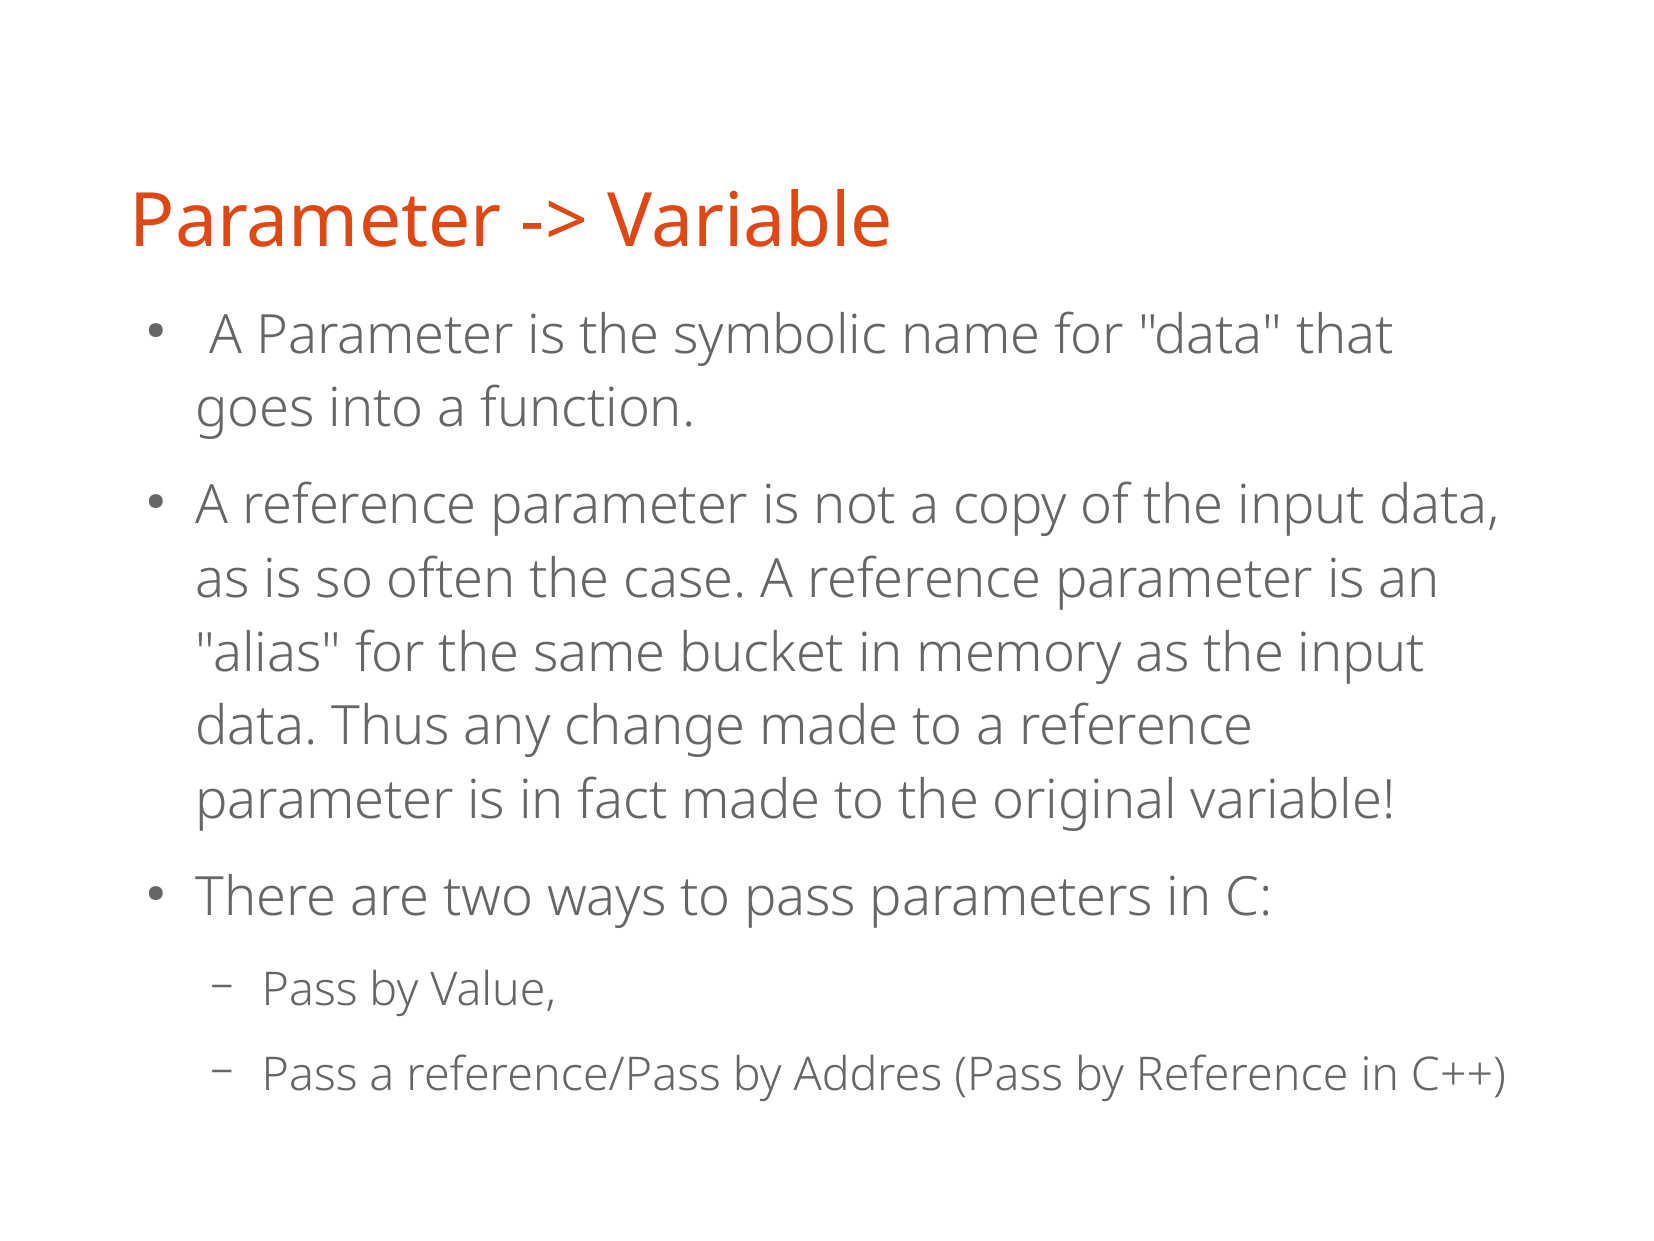

# Parameter -> Variable
 A Parameter is the symbolic name for "data" that goes into a function.
A reference parameter is not a copy of the input data, as is so often the case. A reference parameter is an "alias" for the same bucket in memory as the input data. Thus any change made to a reference parameter is in fact made to the original variable!
There are two ways to pass parameters in C:
Pass by Value,
Pass a reference/Pass by Addres (Pass by Reference in C++)